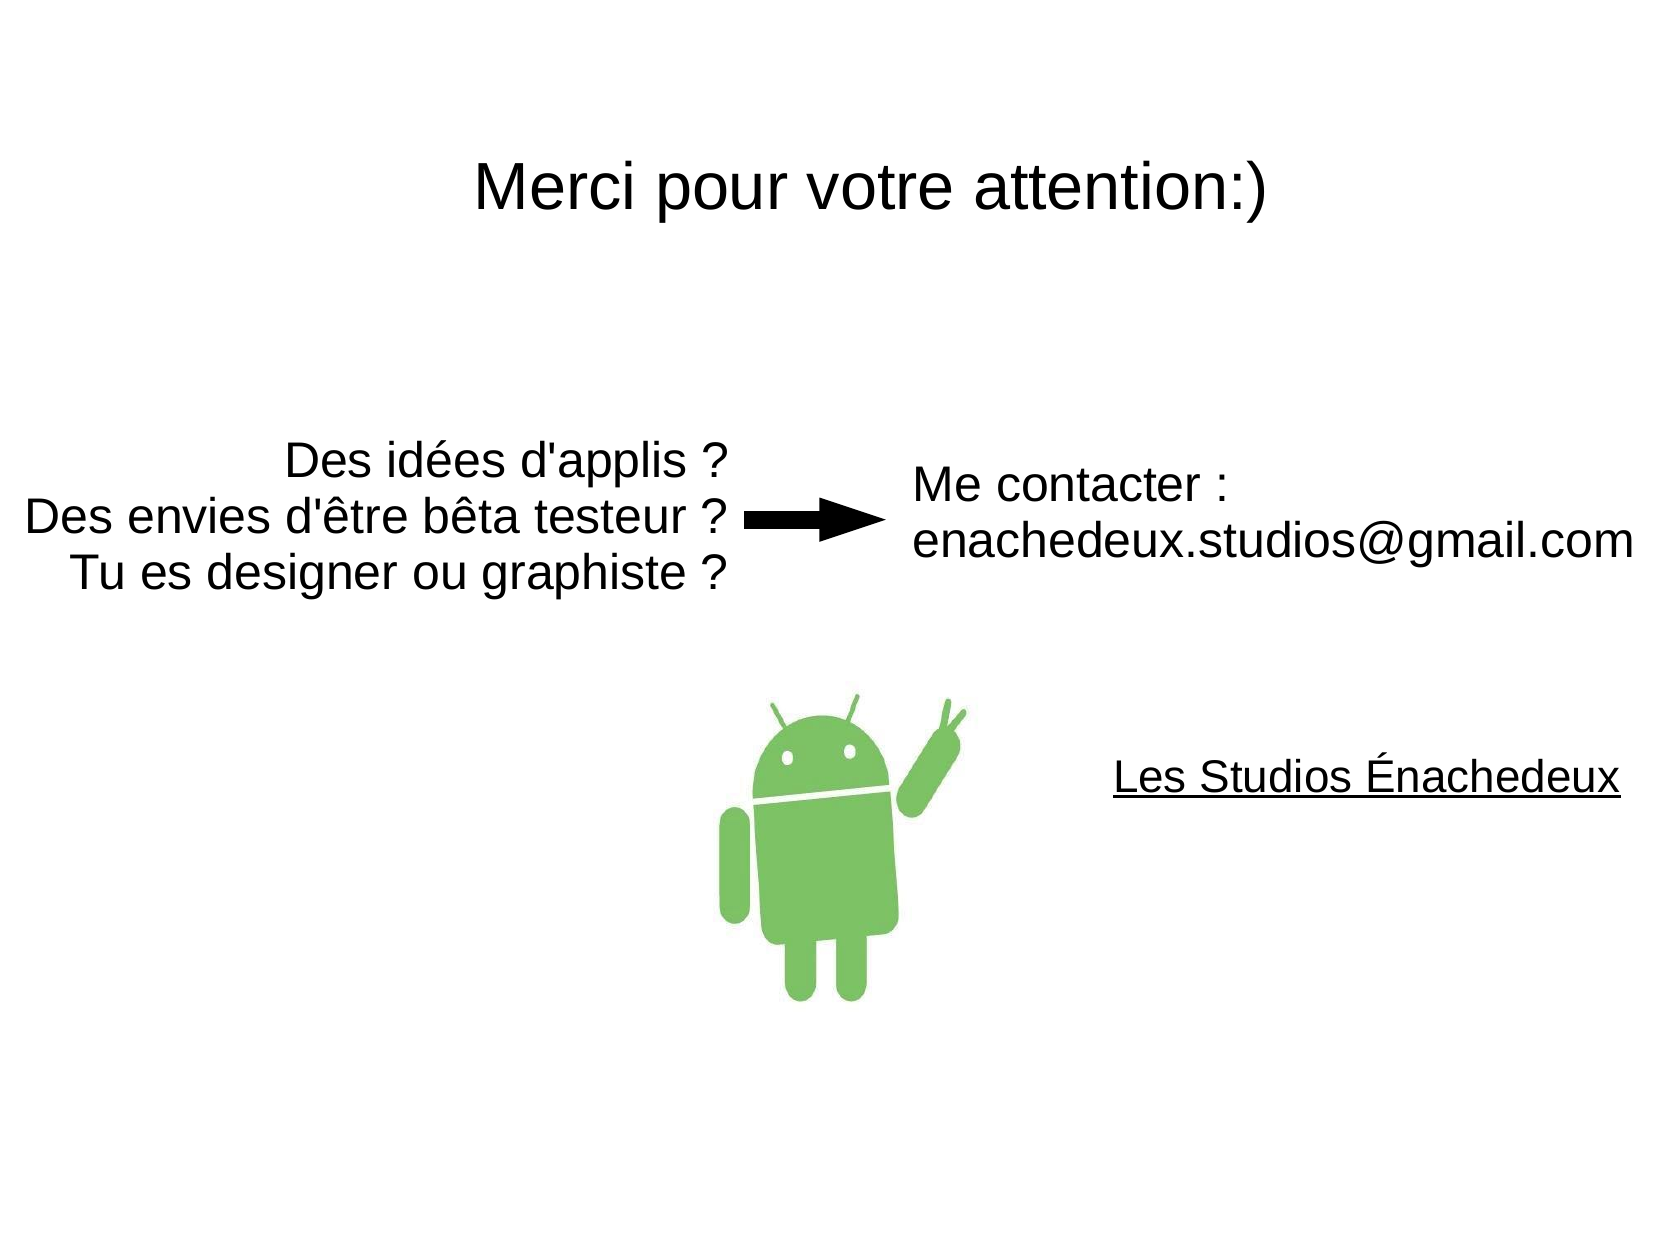

Merci pour votre attention:)
Des idées d'applis ?
Des envies d'être bêta testeur ?
Tu es designer ou graphiste ?
Me contacter :
enachedeux.studios@gmail.com
Les Studios Énachedeux